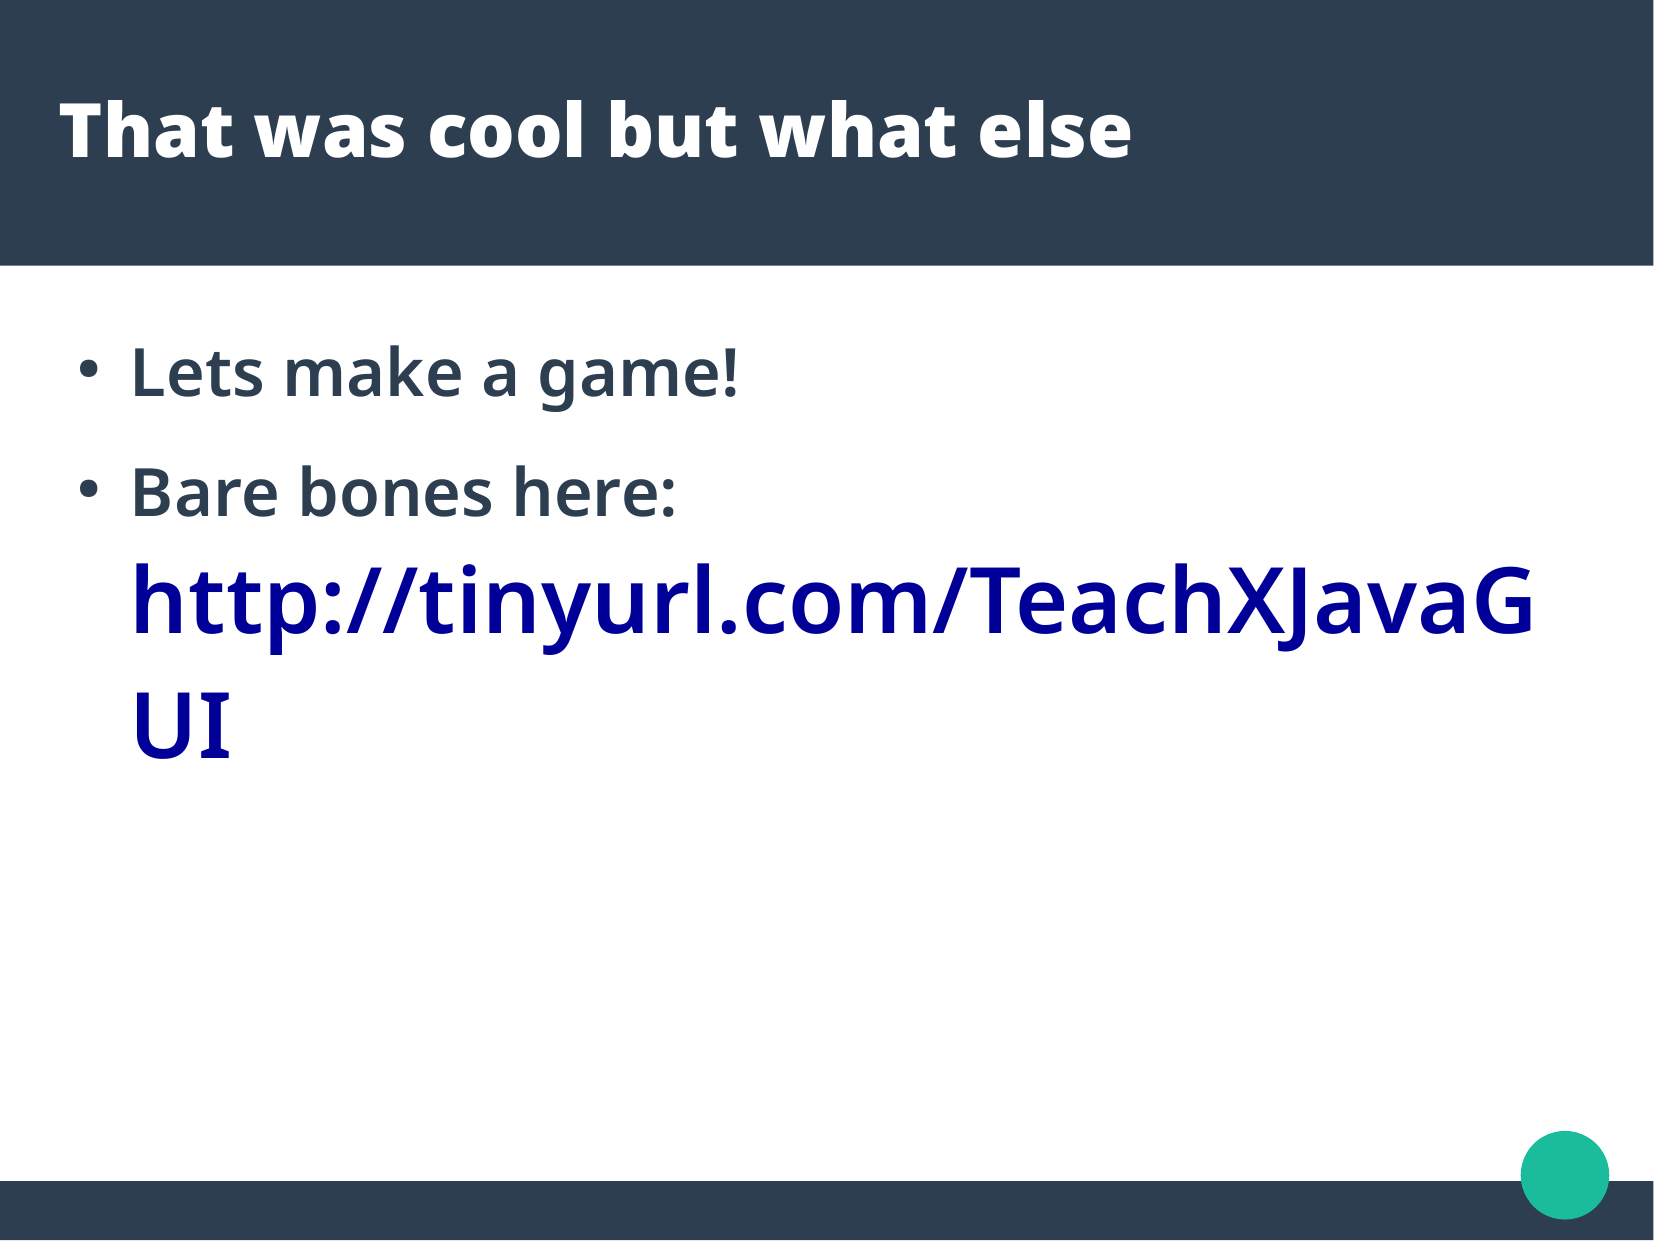

# That was cool but what else
Lets make a game!
Bare bones here: http://tinyurl.com/TeachXJavaGUI